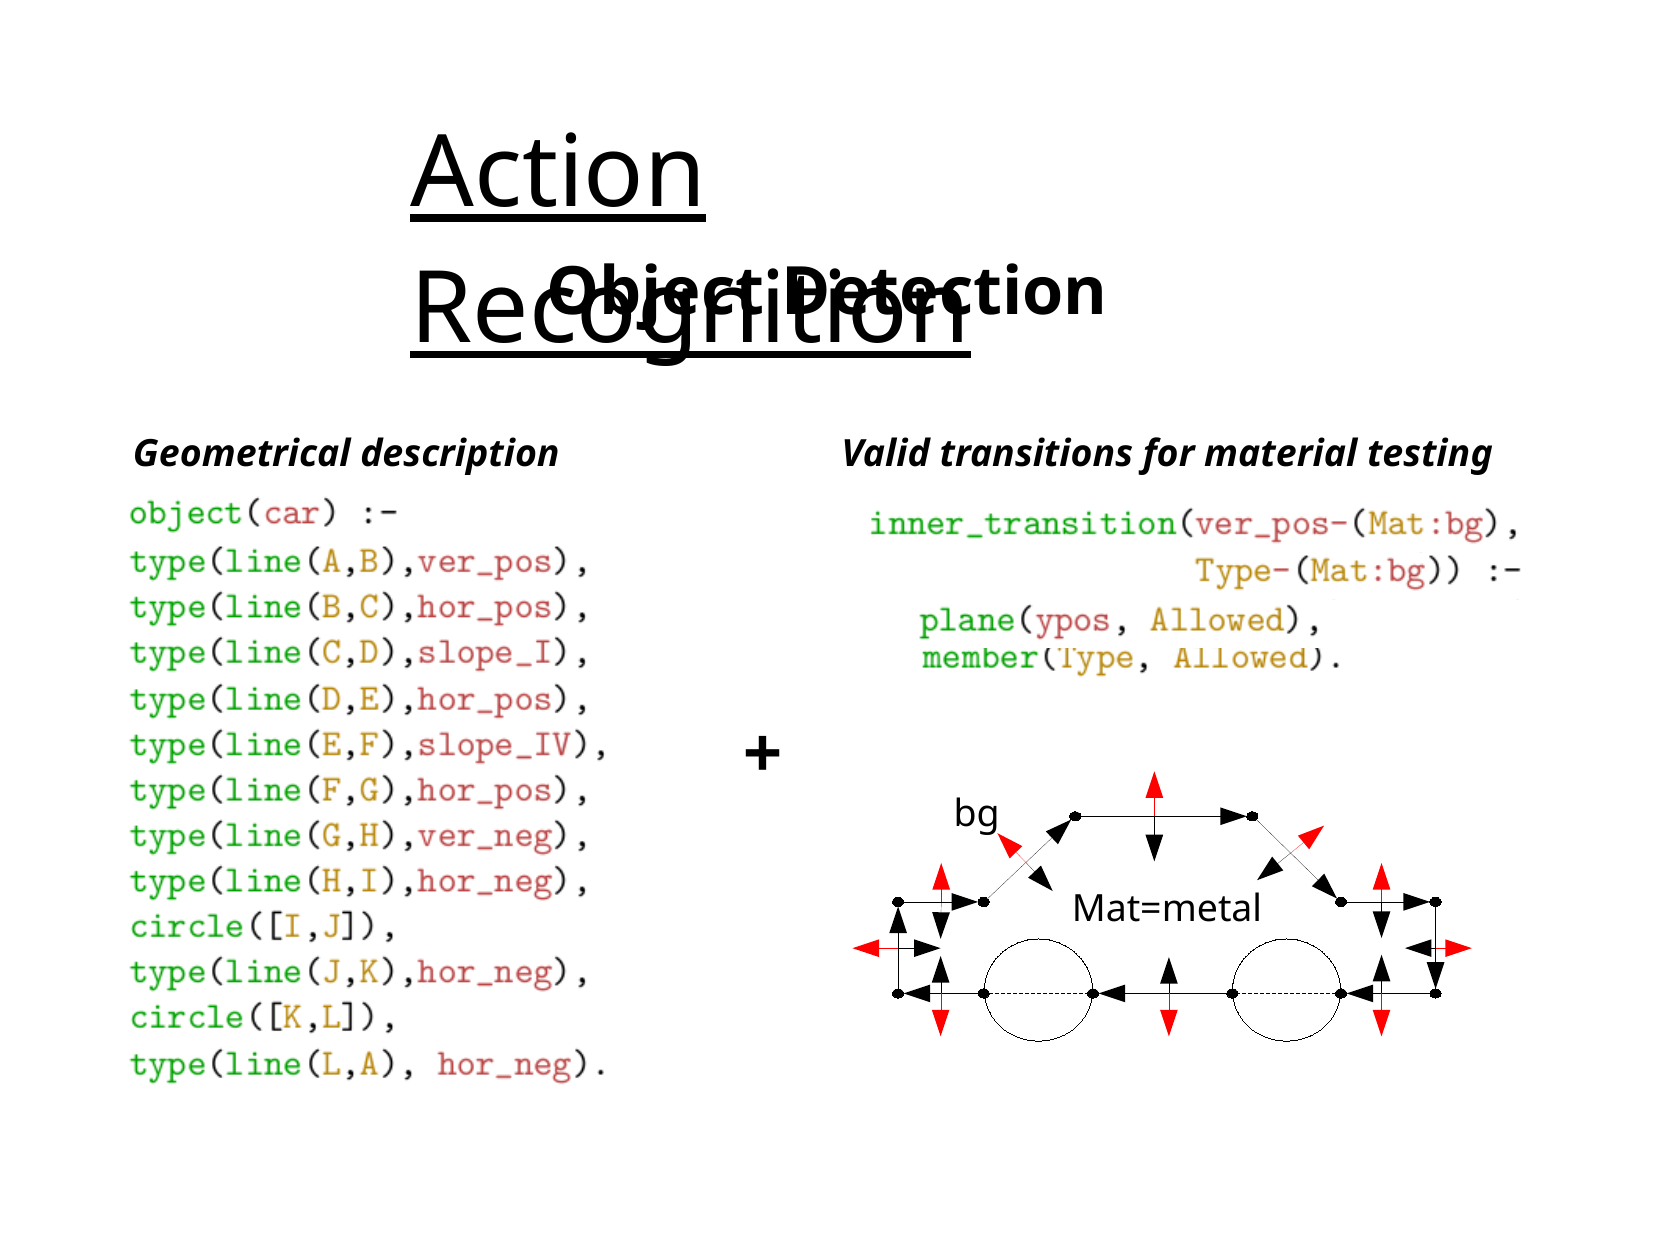

Action Recognition
Object Detection
Geometrical description
Valid transitions for material testing
+
bg
Mat=metal